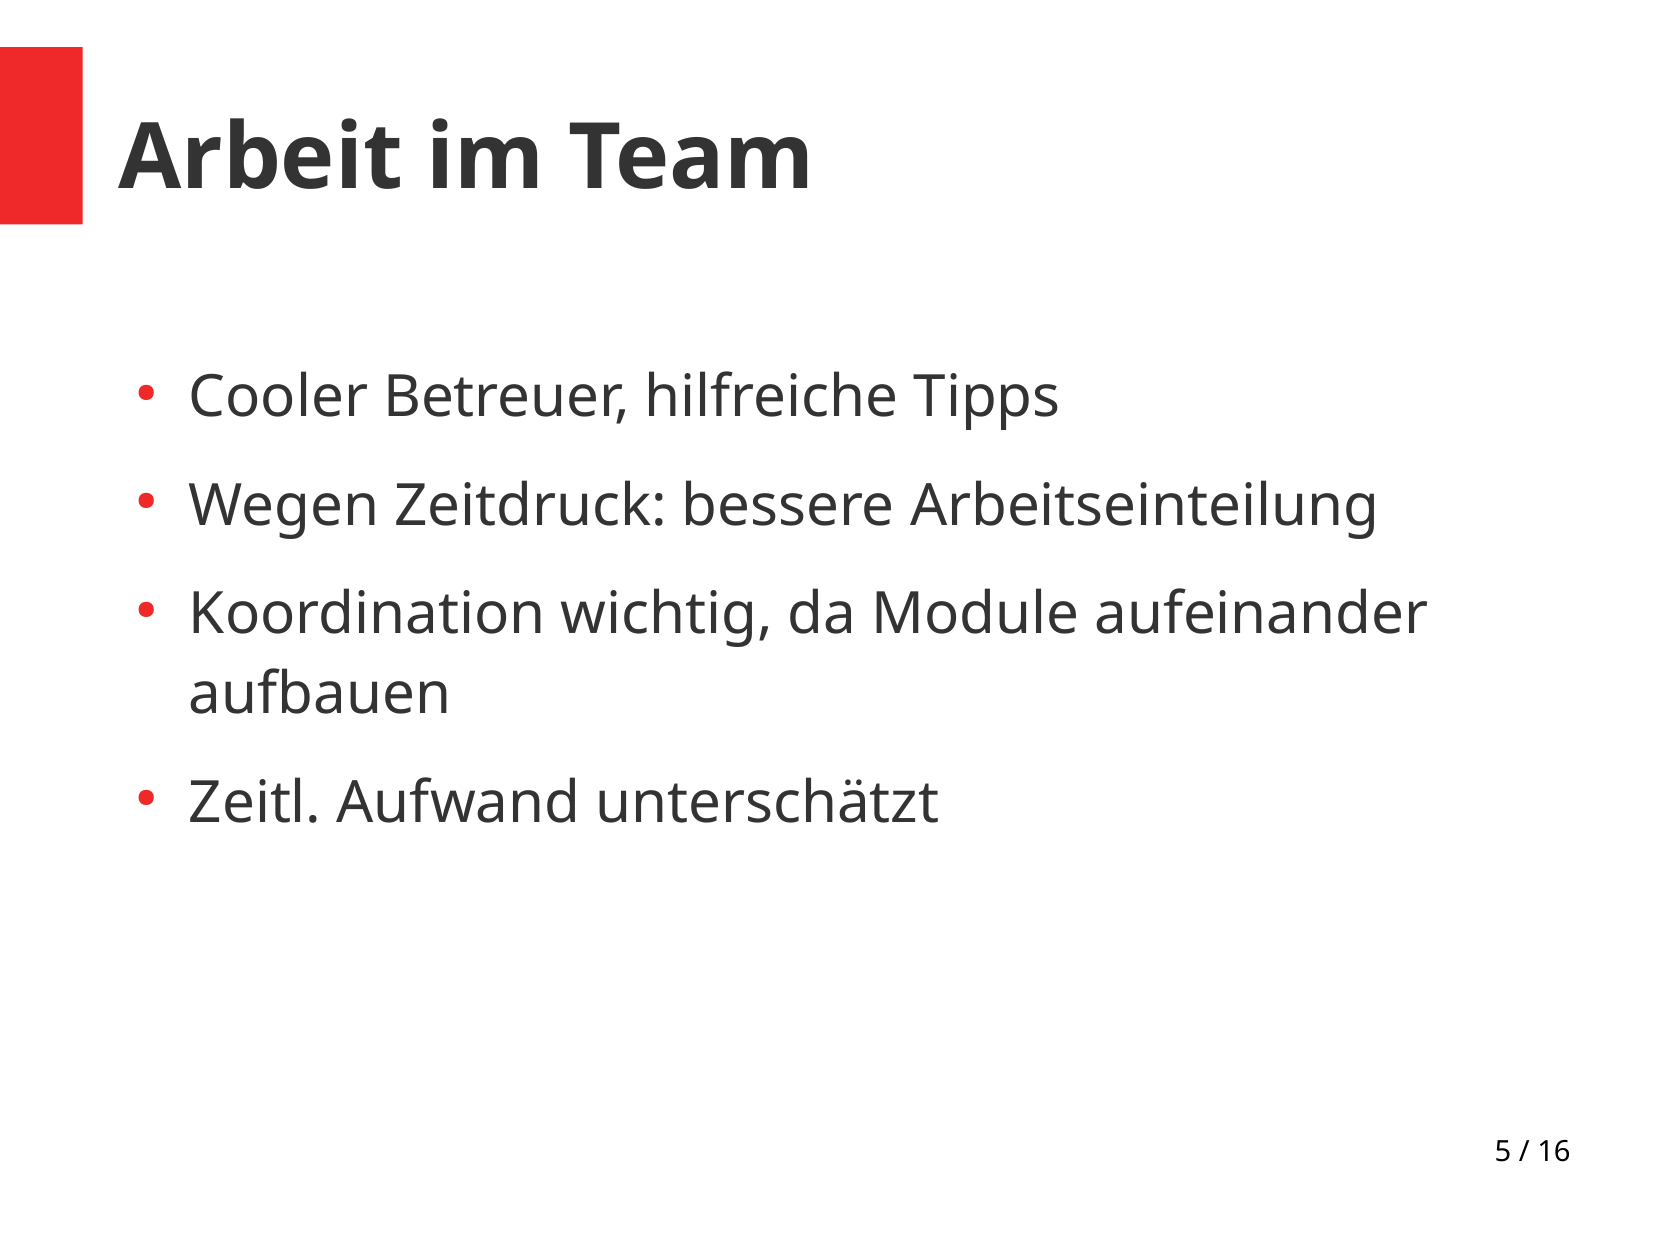

# Arbeit im Team
Cooler Betreuer, hilfreiche Tipps
Wegen Zeitdruck: bessere Arbeitseinteilung
Koordination wichtig, da Module aufeinander aufbauen
Zeitl. Aufwand unterschätzt
5